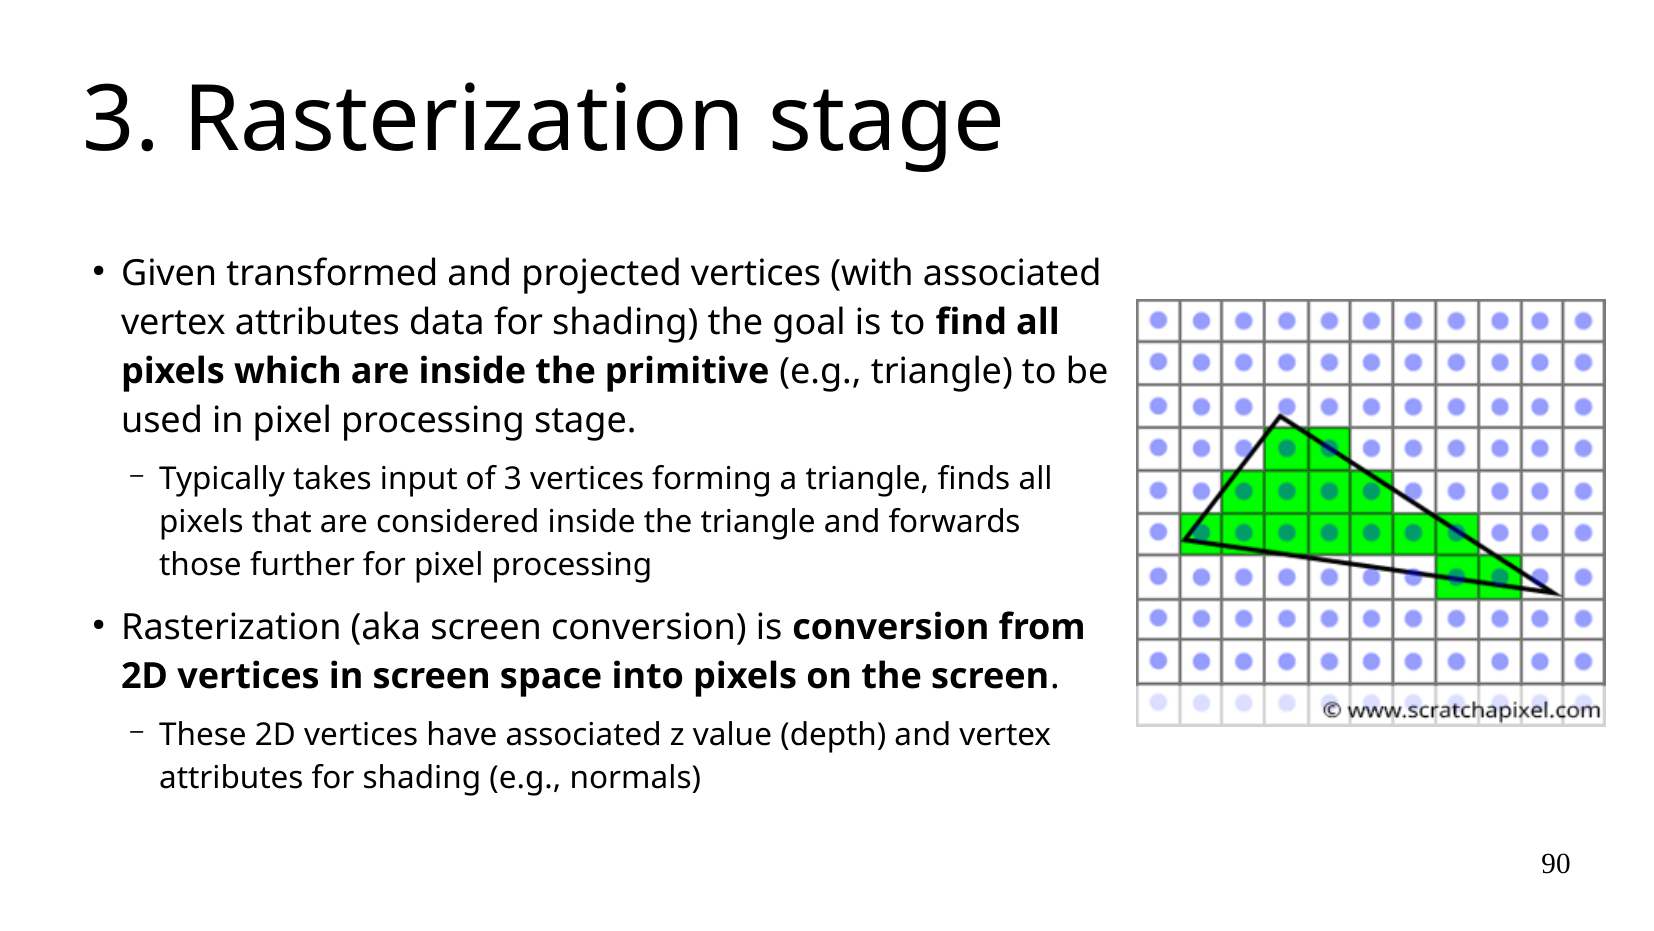

# 3. Rasterization stage
Given transformed and projected vertices (with associated vertex attributes data for shading) the goal is to find all pixels which are inside the primitive (e.g., triangle) to be used in pixel processing stage.
Typically takes input of 3 vertices forming a triangle, finds all pixels that are considered inside the triangle and forwards those further for pixel processing
Rasterization (aka screen conversion) is conversion from 2D vertices in screen space into pixels on the screen.
These 2D vertices have associated z value (depth) and vertex attributes for shading (e.g., normals)
90